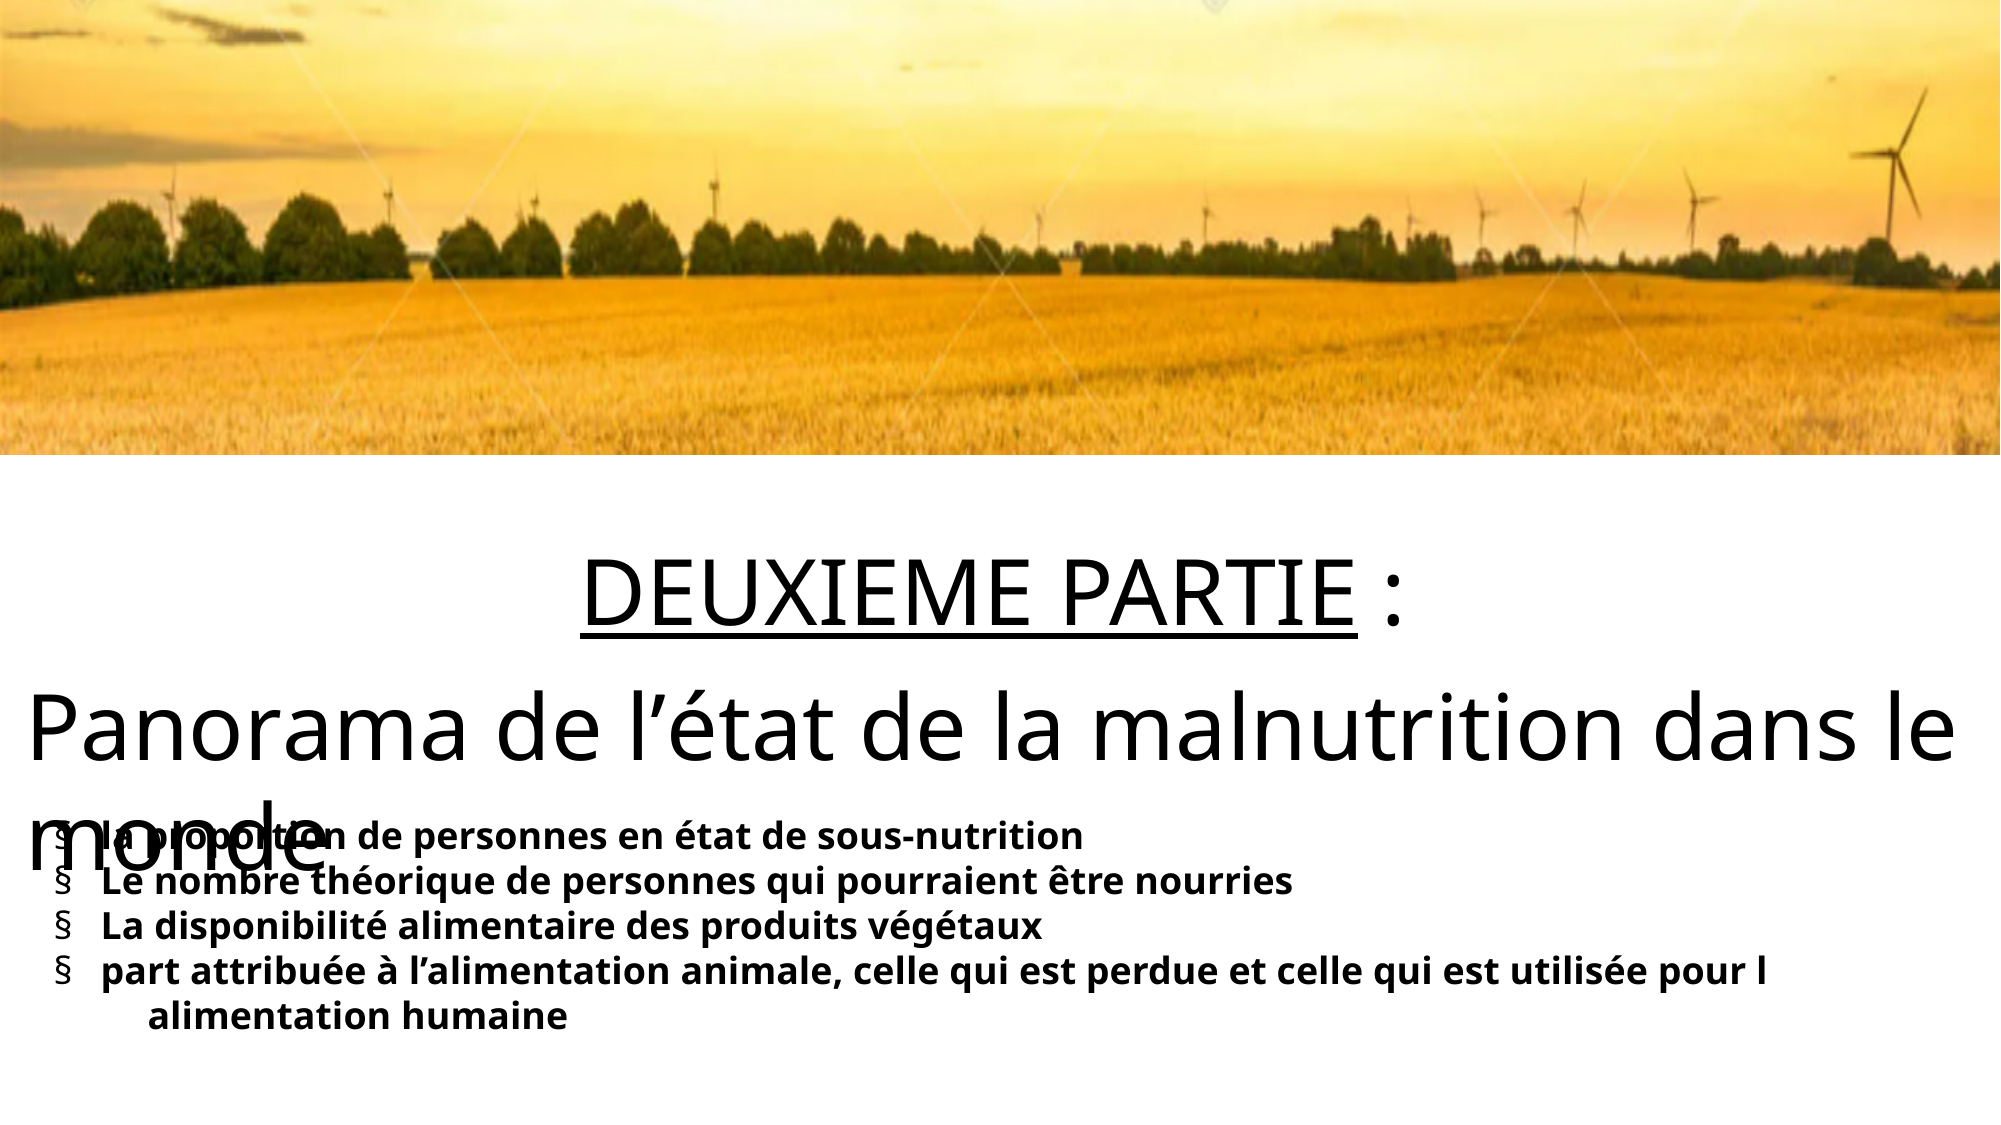

DEUXIEME PARTIE :
Panorama de l’état de la malnutrition dans le monde
la proportion de personnes en état de sous-nutrition
Le nombre théorique de personnes qui pourraient être nourries
La disponibilité alimentaire des produits végétaux
part attribuée à l’alimentation animale, celle qui est perdue et celle qui est utilisée pour l alimentation humaine